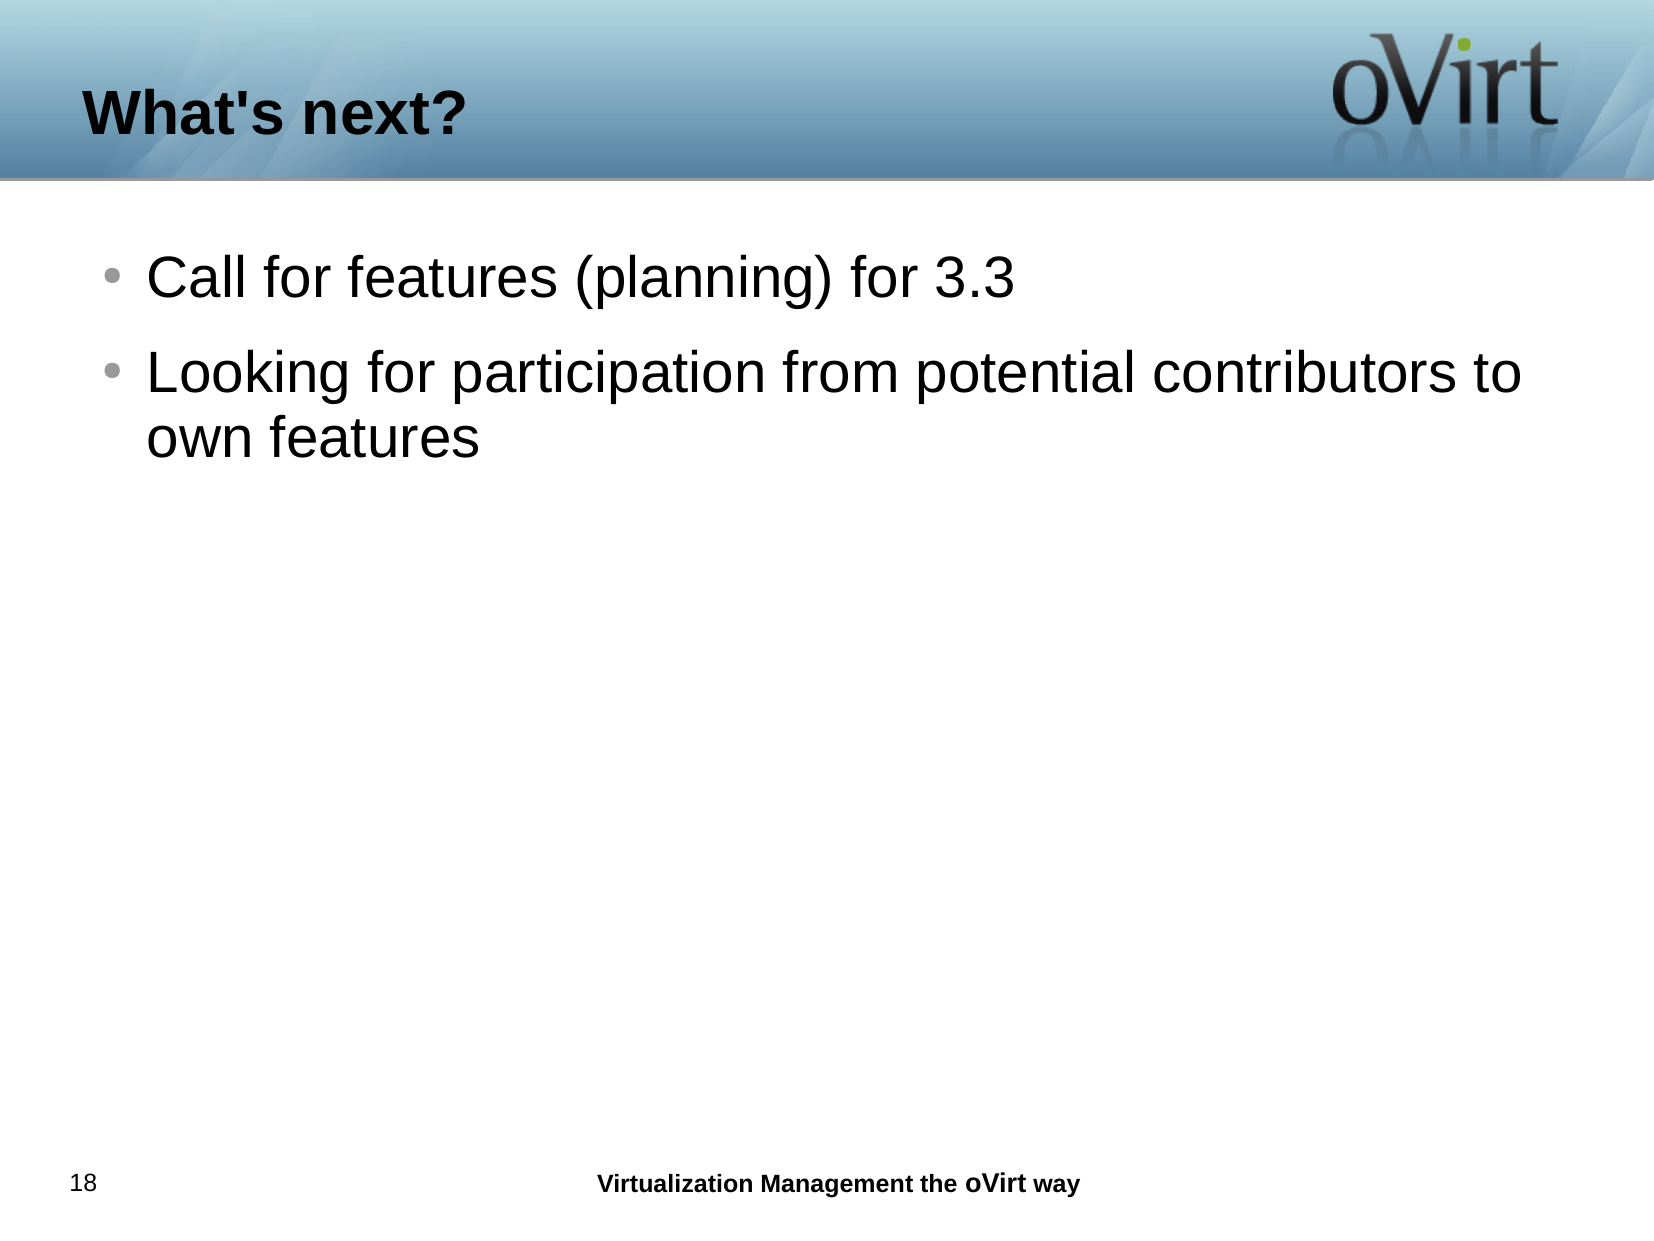

# What's next?
Call for features (planning) for 3.3
Looking for participation from potential contributors to own features